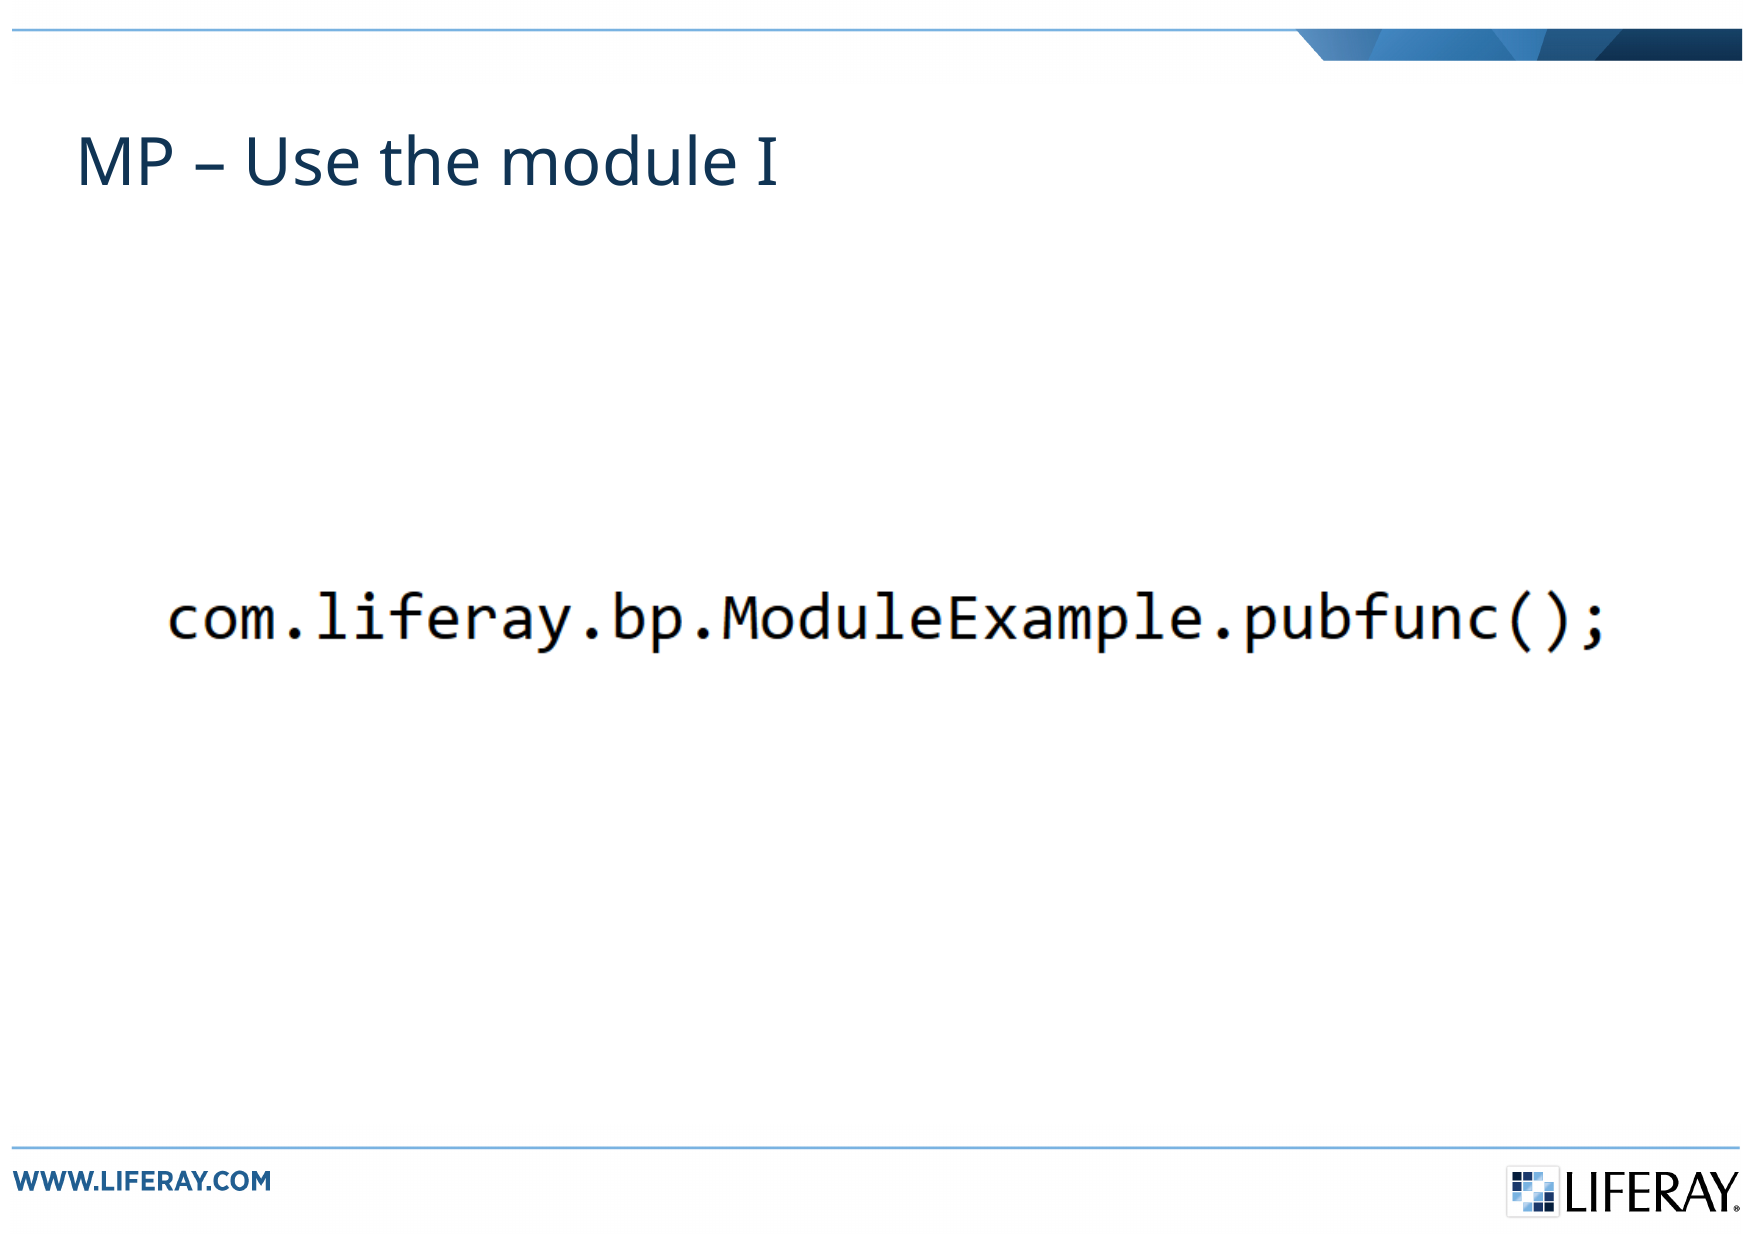

# MP – Use the module I